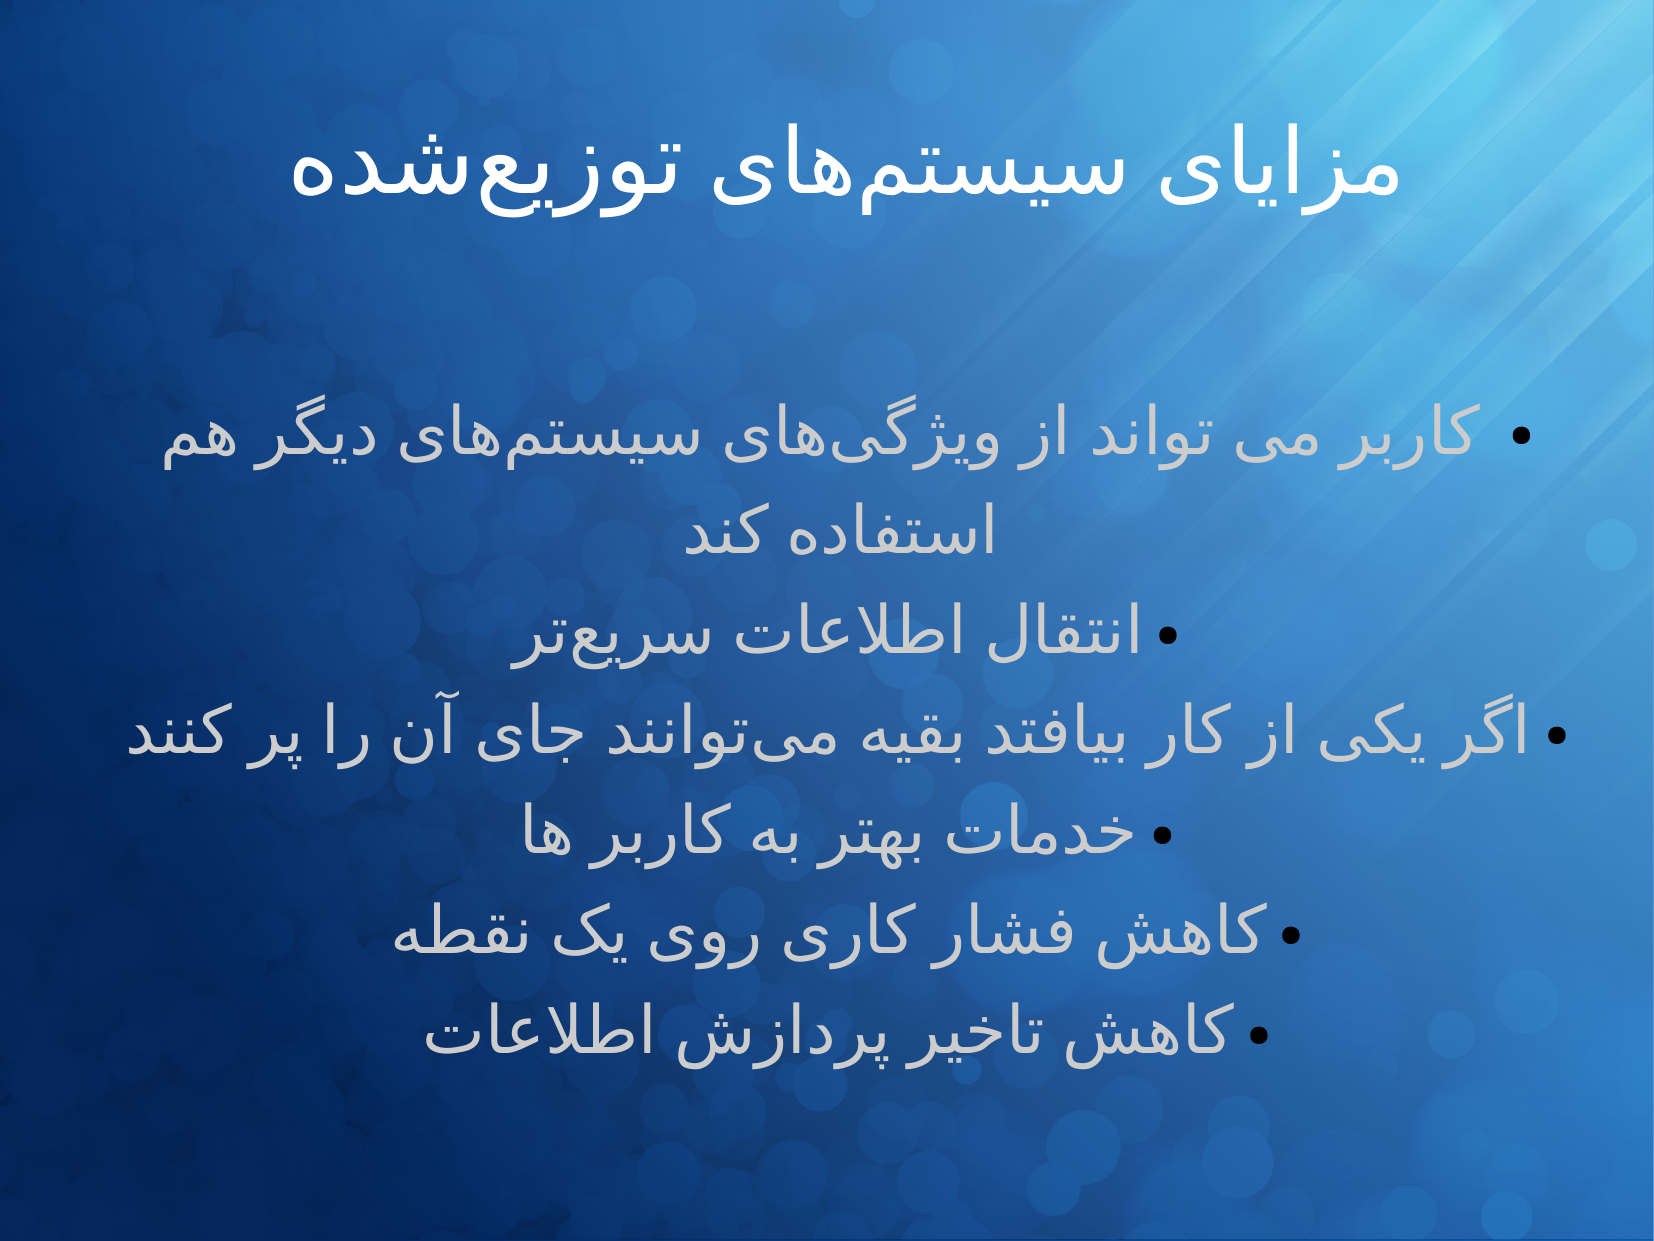

مزایای سیستم‌های توزیع‌شده
# کاربر می تواند از ویژگی‌های سیستم‌های دیگر هم استفاده کند
انتقال اطلاعات سریع‌تر
اگر یکی از کار بیافتد بقیه می‌توانند جای آن را پر کنند
خدمات بهتر به کاربر ها
کاهش فشار کاری روی یک نقطه
کاهش تاخیر پردازش اطلاعات